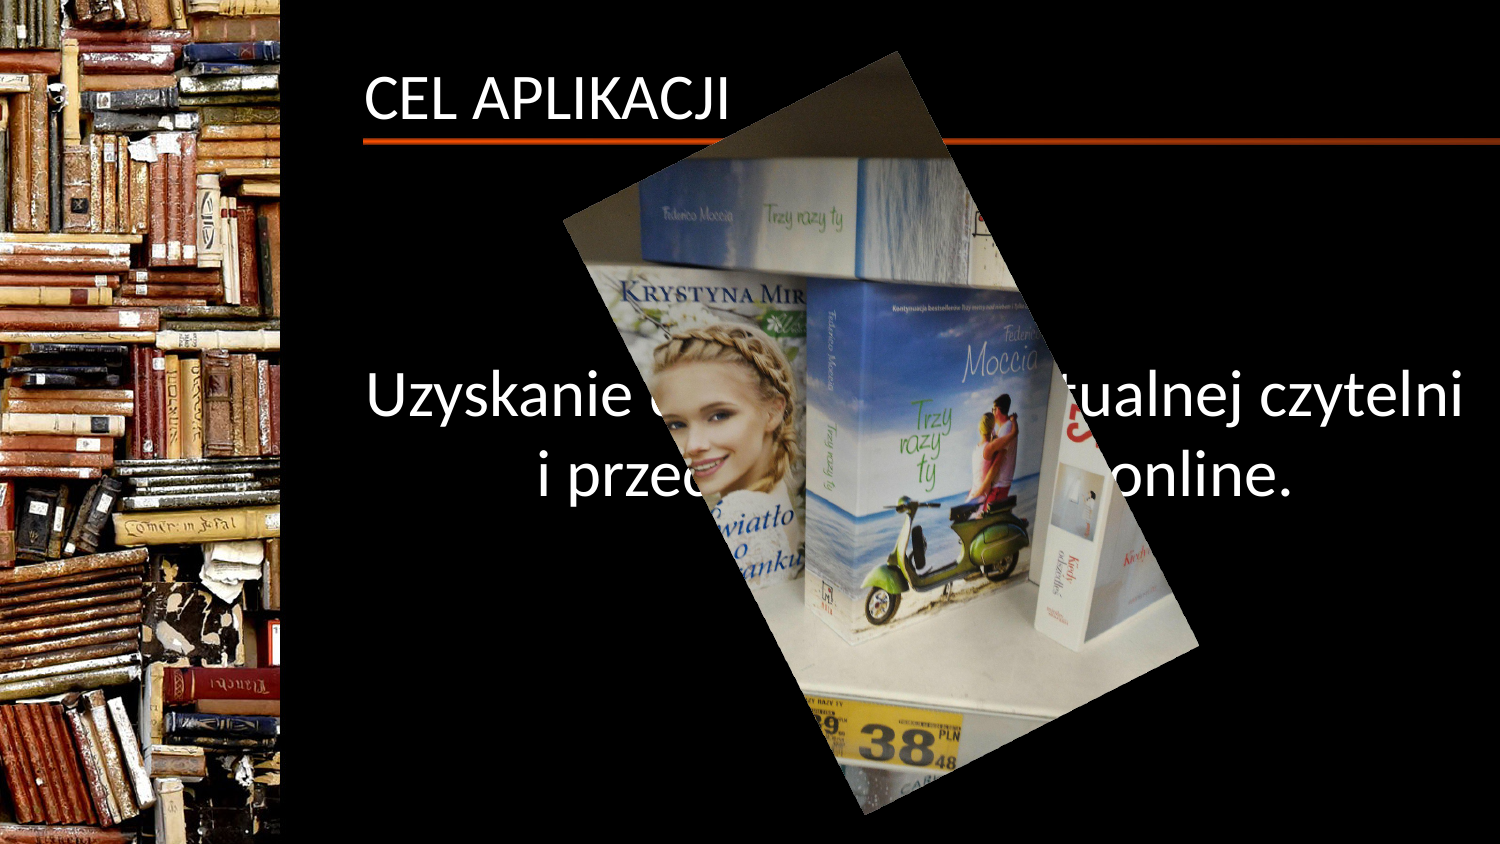

# CEL APLIKACJI
Uzyskanie dostępu do wirtualnej czytelni i przeczytanie książki online.